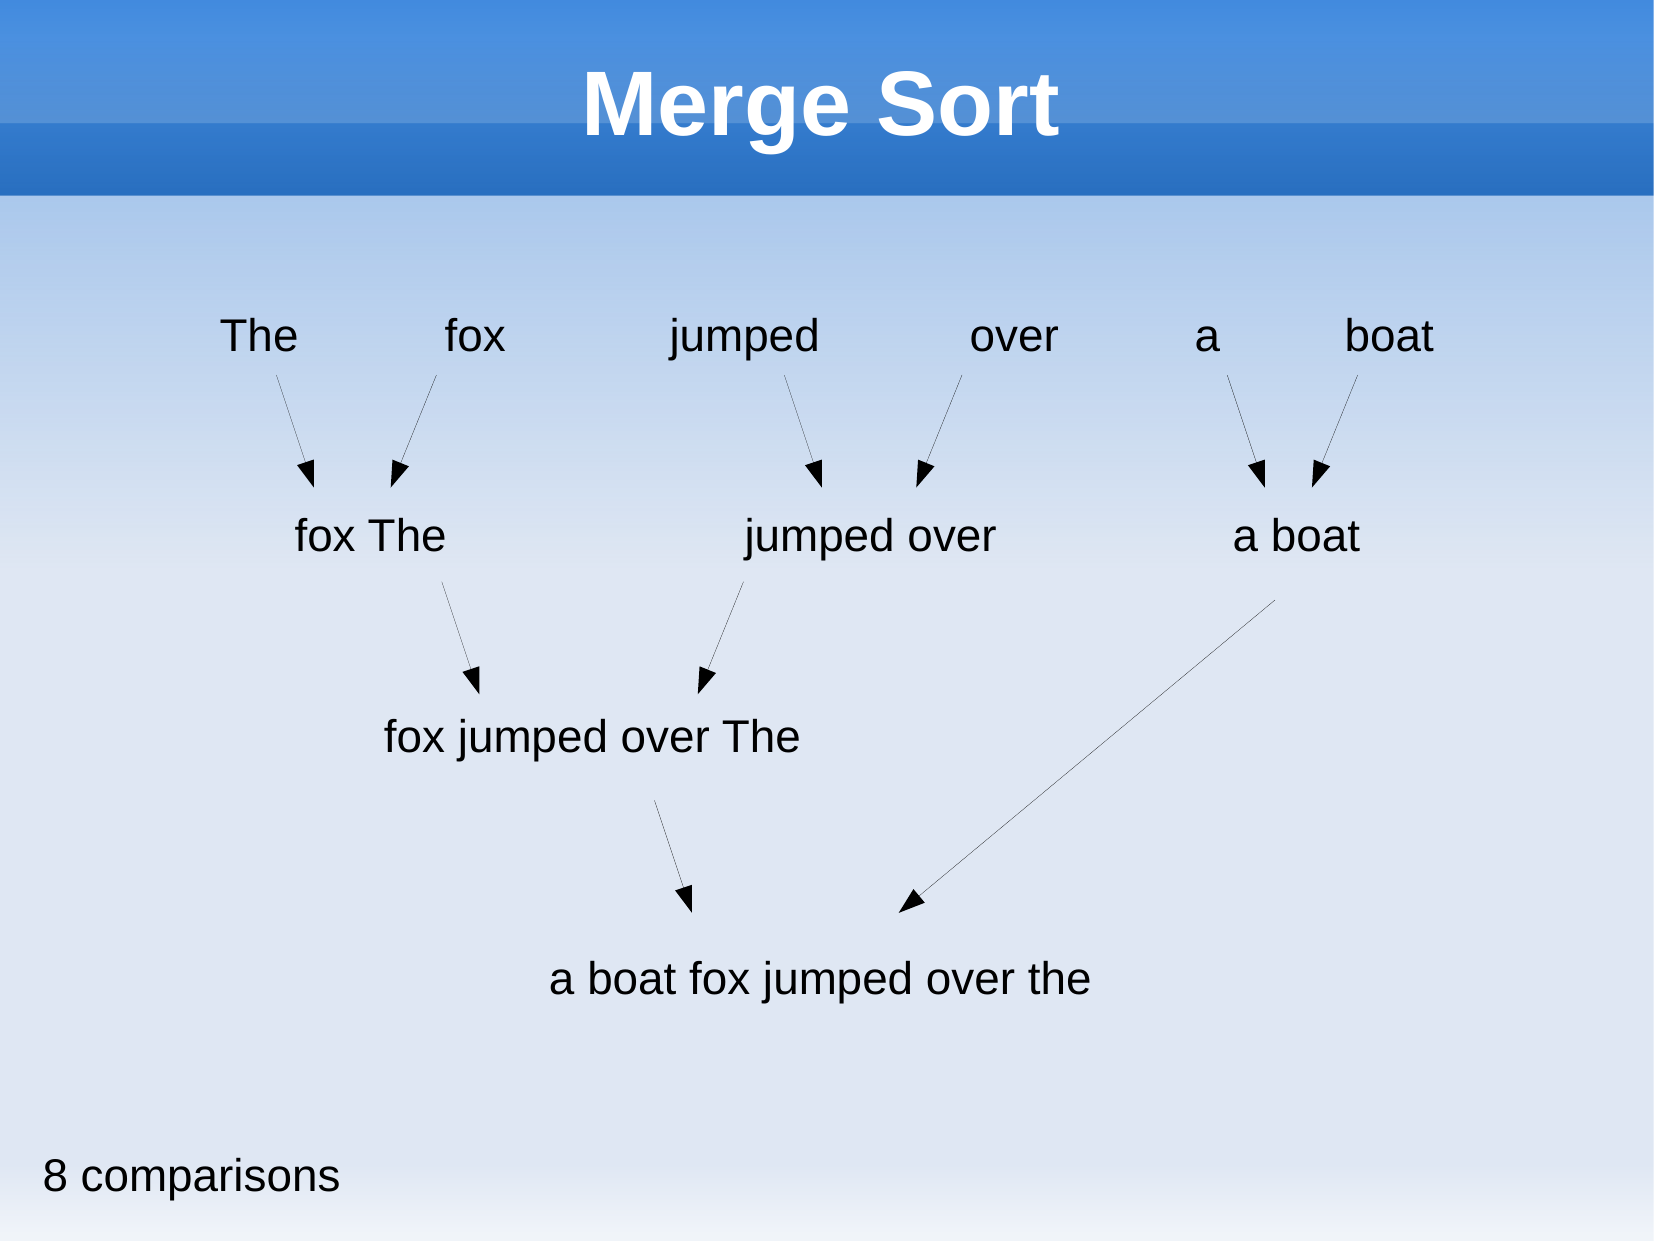

# Merge Sort
The		fox			jumped		over		a		boat
	fox The				jumped over			 a boat
	 fox jumped over The
a boat fox jumped over the
8 comparisons